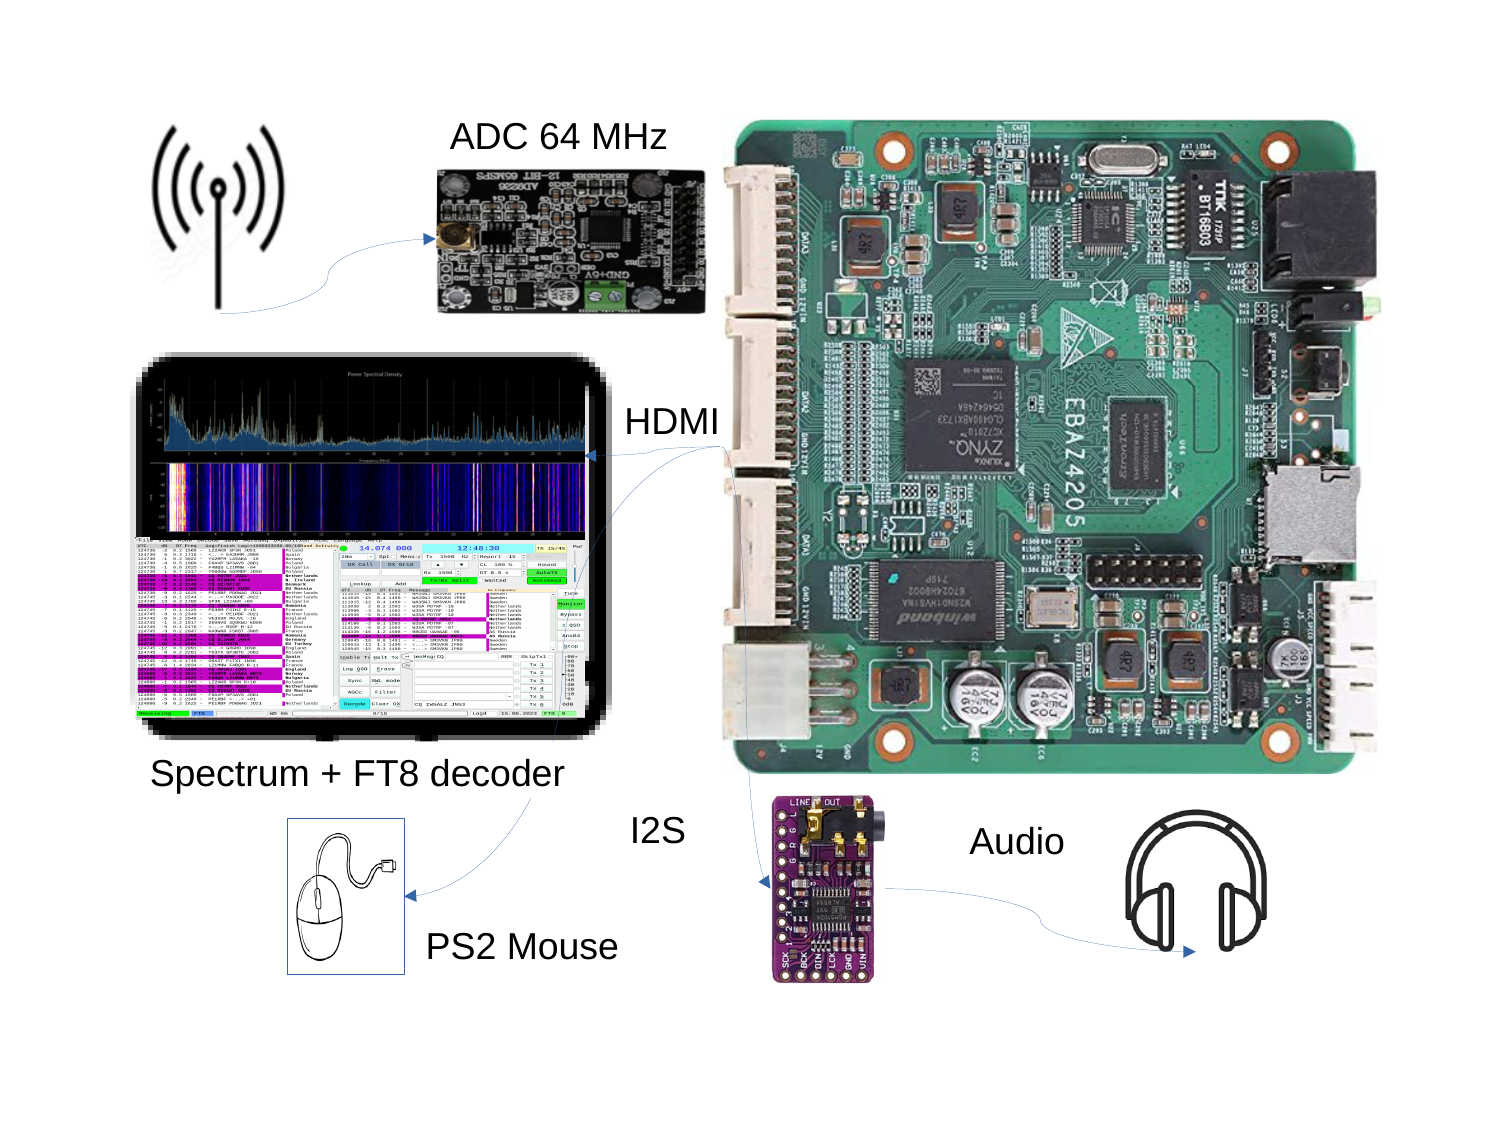

ADC 64 MHz
HDMI
Spectrum + FT8 decoder
I2S
Audio
PS2 Mouse